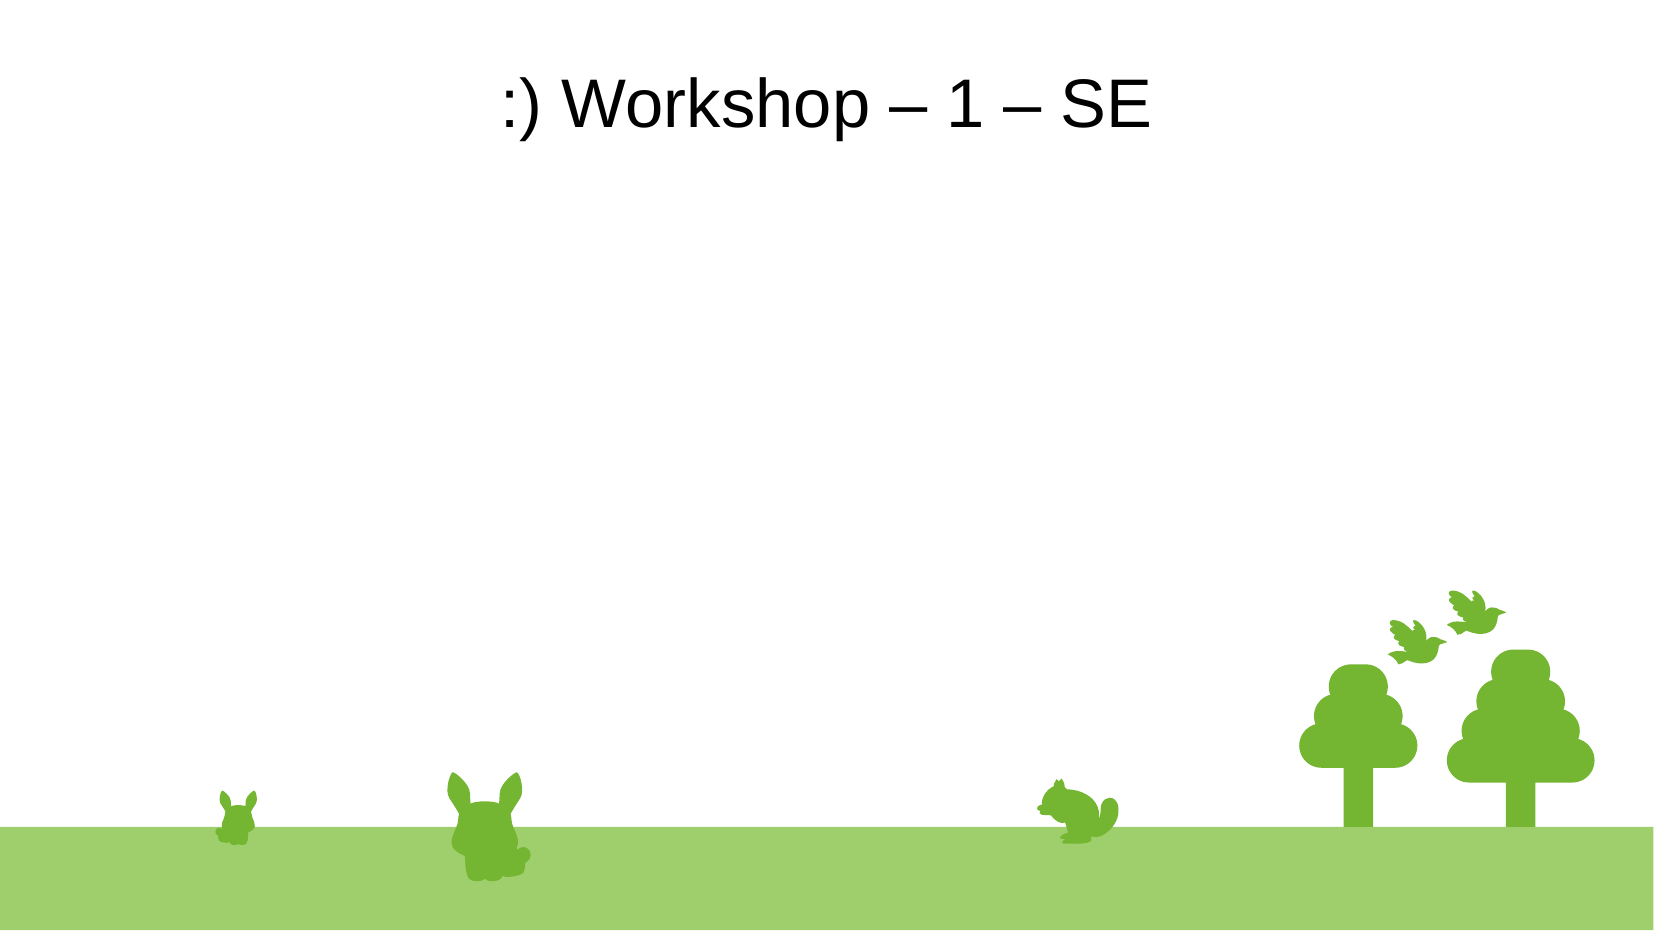

# :) Workshop – 1 – SE